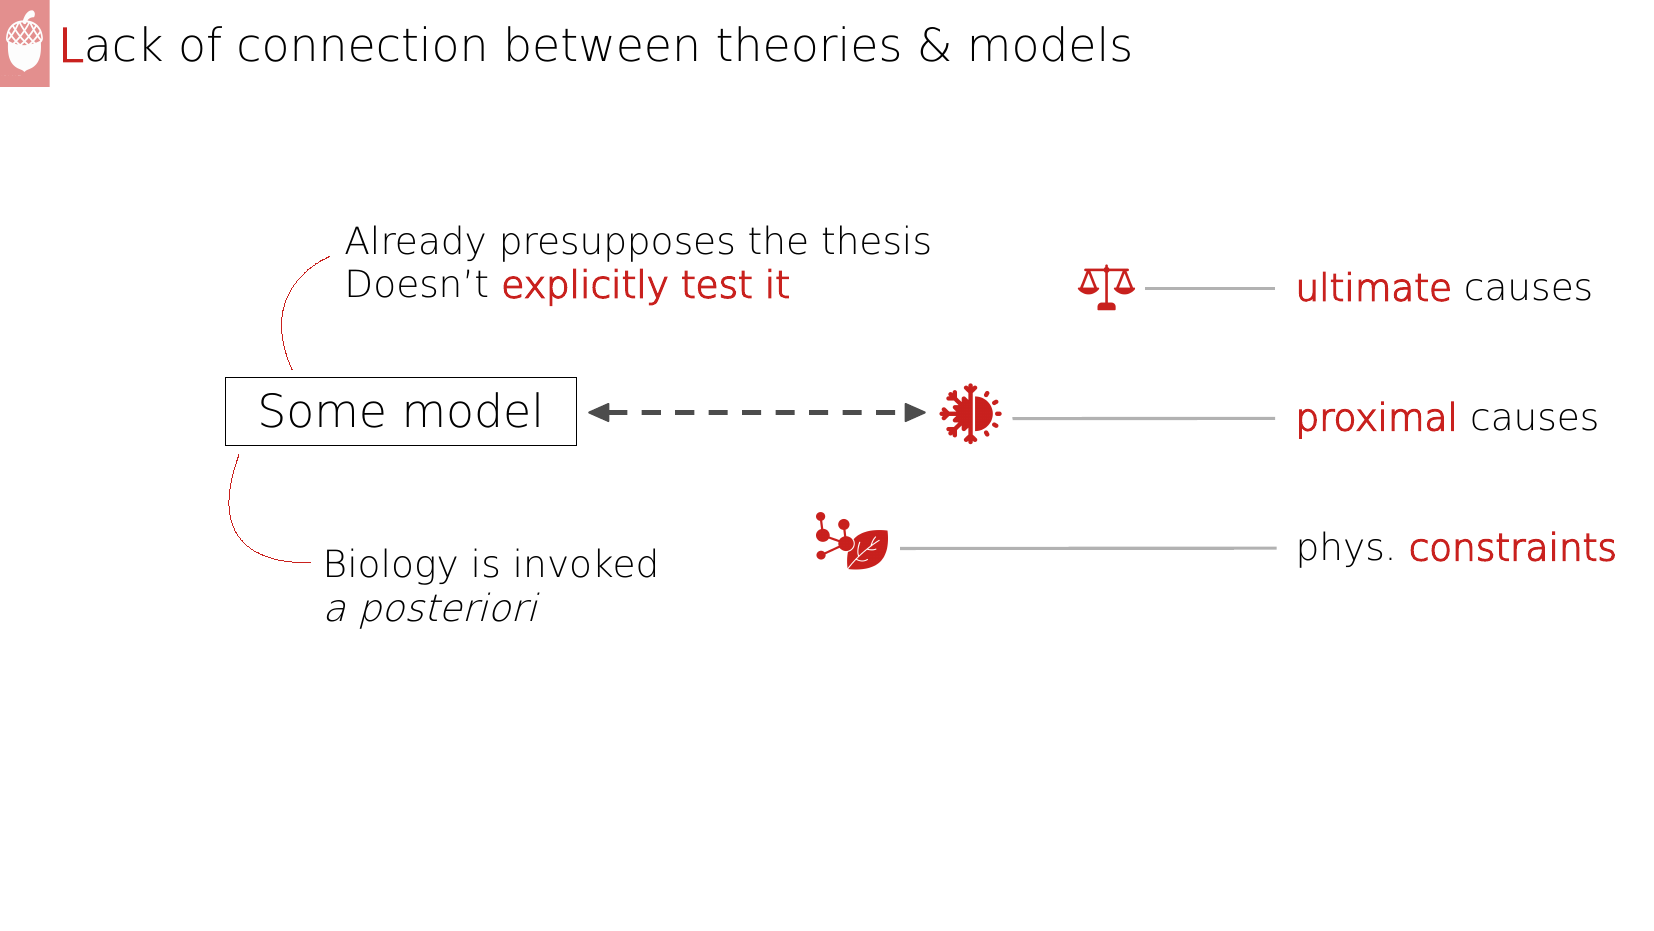

Lack of connection between theories & models
Already presupposes the thesis
Doesn’t explicitly test it
ultimate causes
Some model
proximal causes
phys. constraints
Biology is invoked
a posteriori